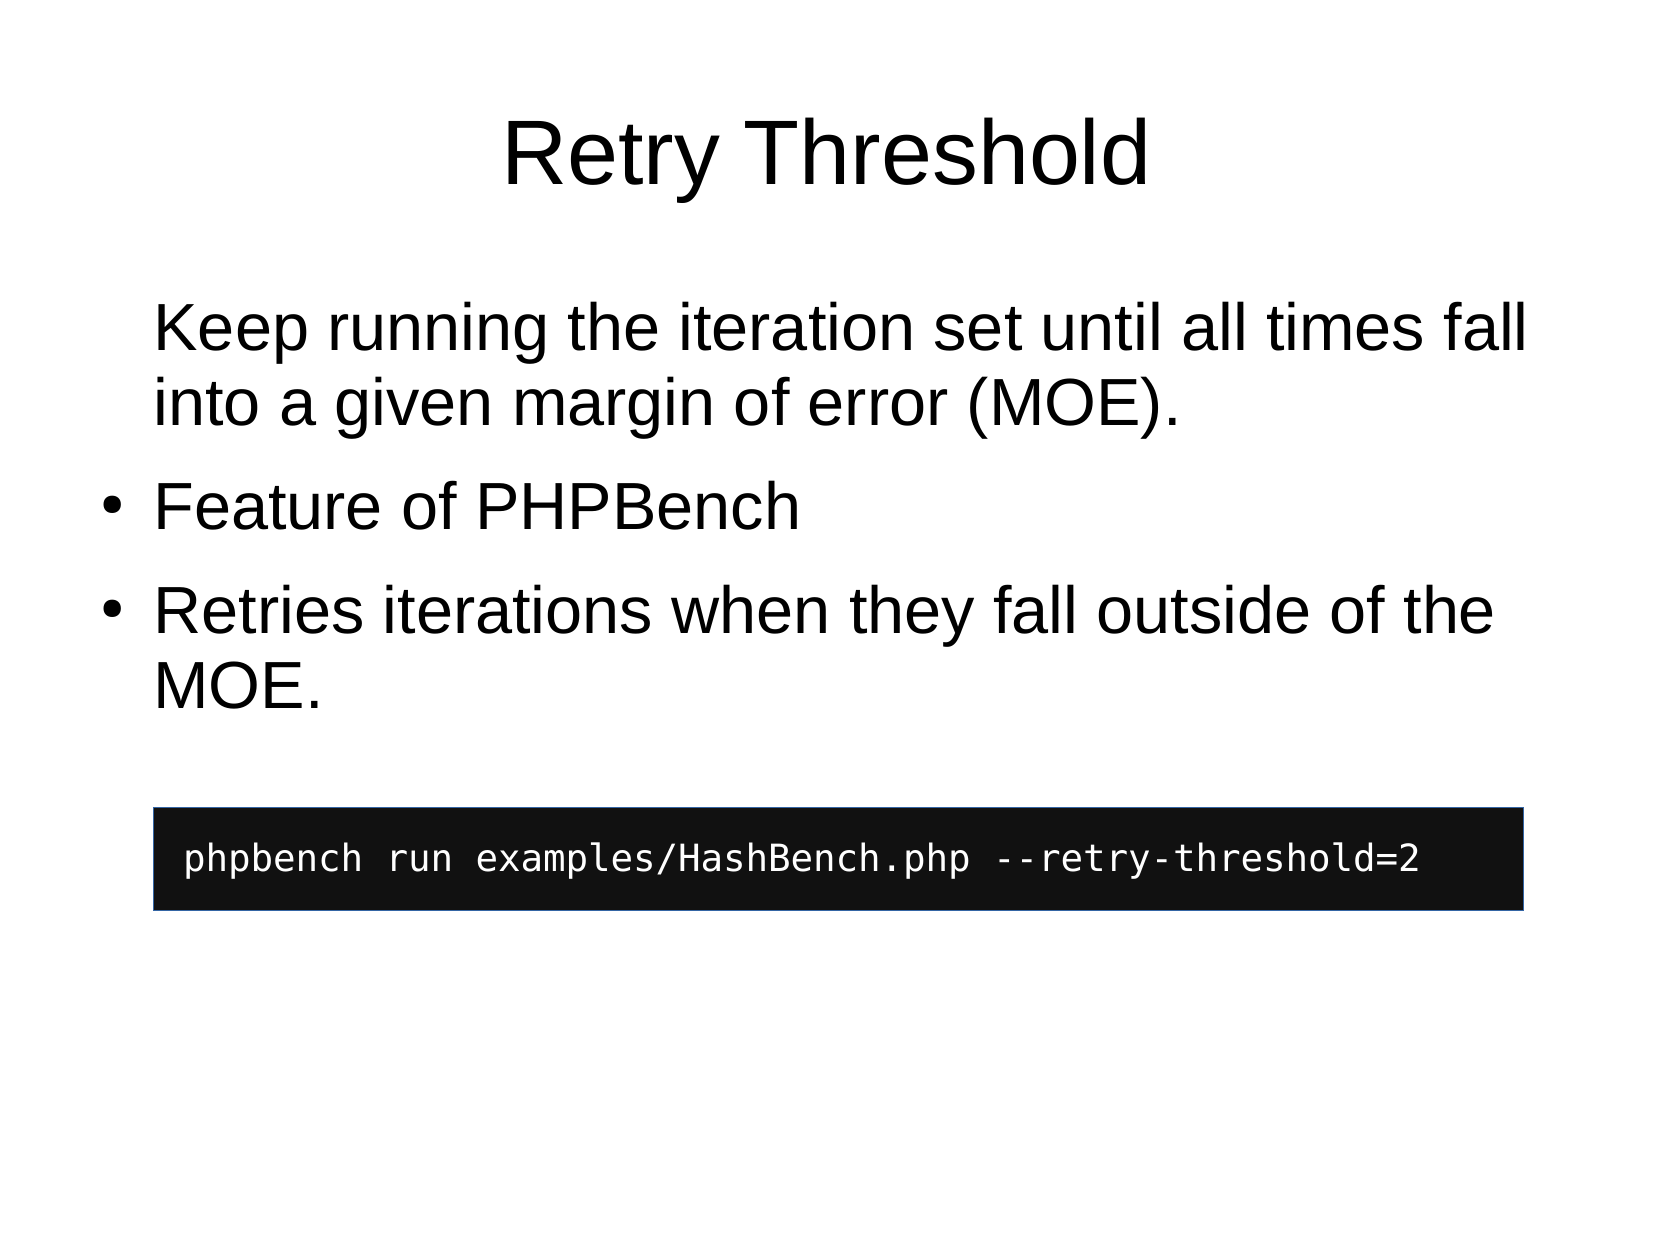

# Retry Threshold
Keep running the iteration set until all times fall into a given margin of error (MOE).
Feature of PHPBench
Retries iterations when they fall outside of the MOE.
phpbench run examples/HashBench.php --retry-threshold=2